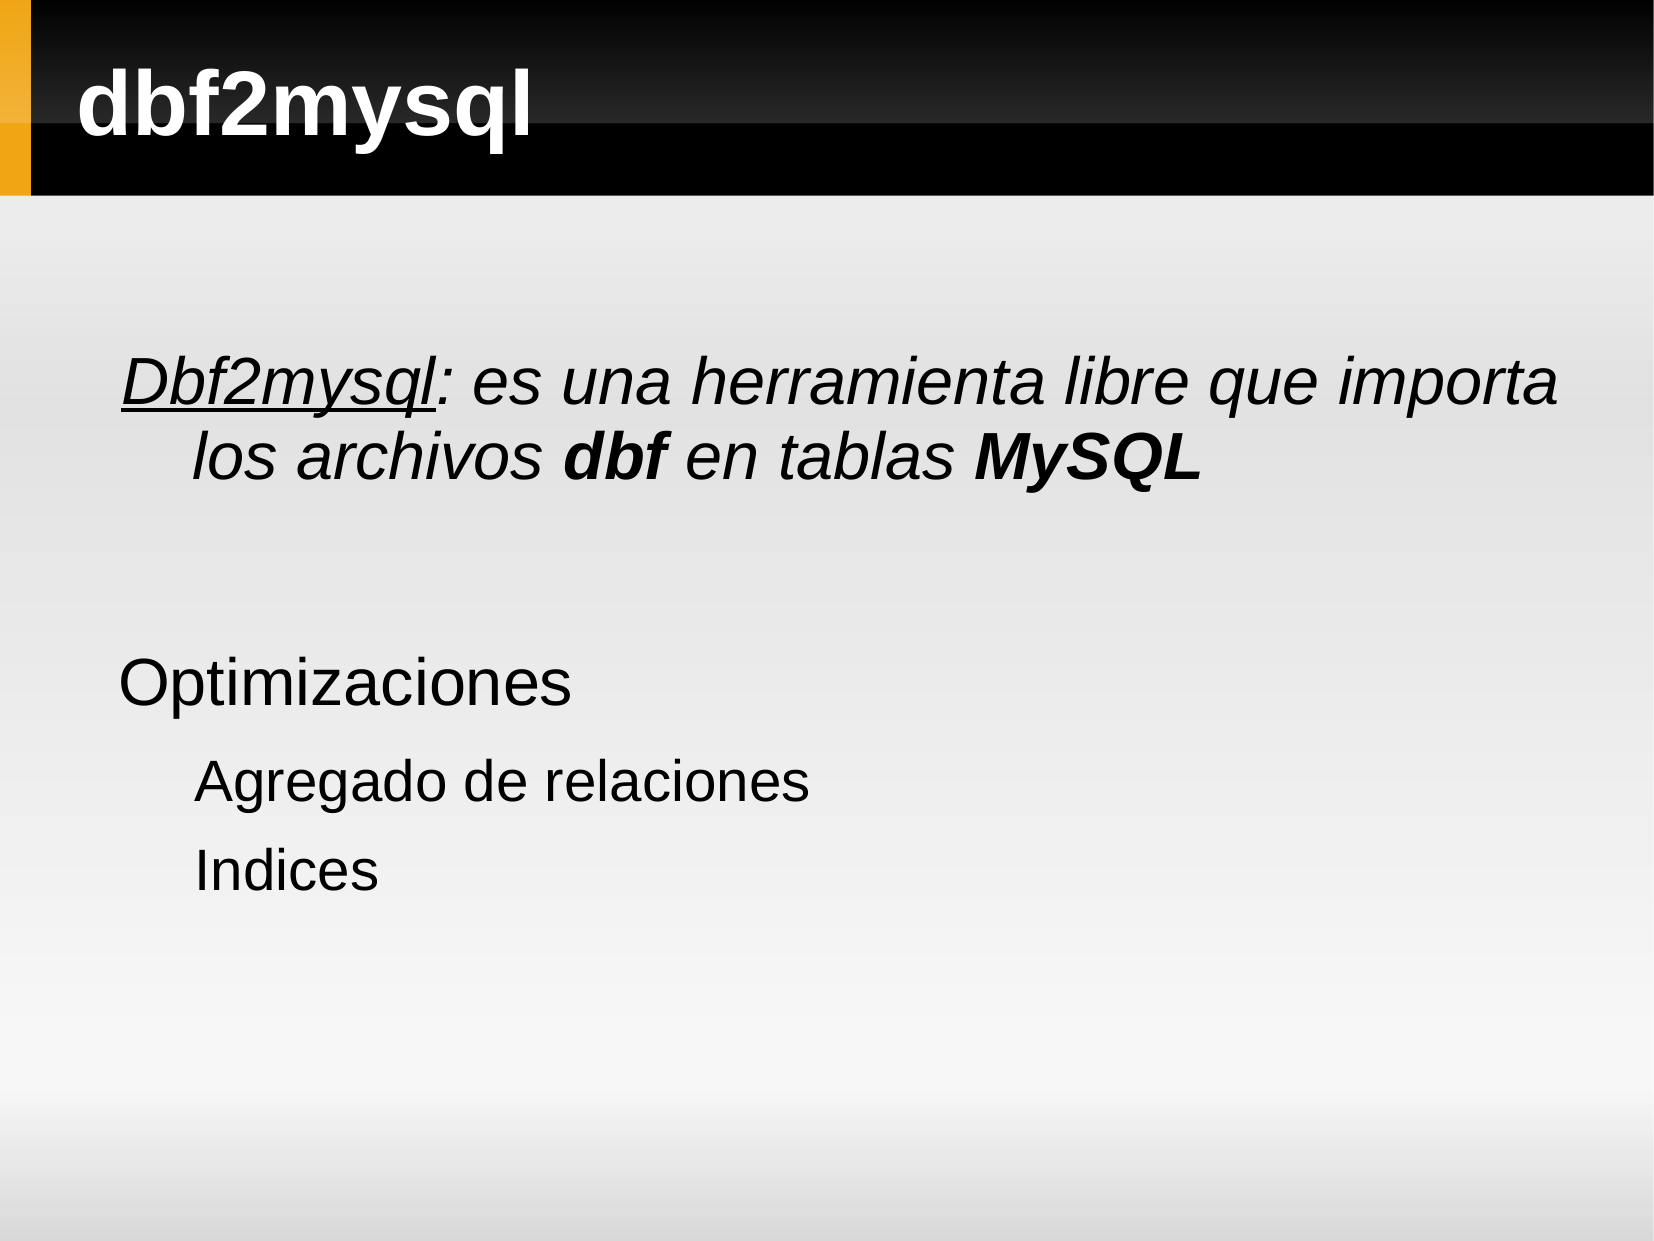

# dbf2mysql
Dbf2mysql: es una herramienta libre que importa los archivos dbf en tablas MySQL
Optimizaciones
Agregado de relaciones
Indices